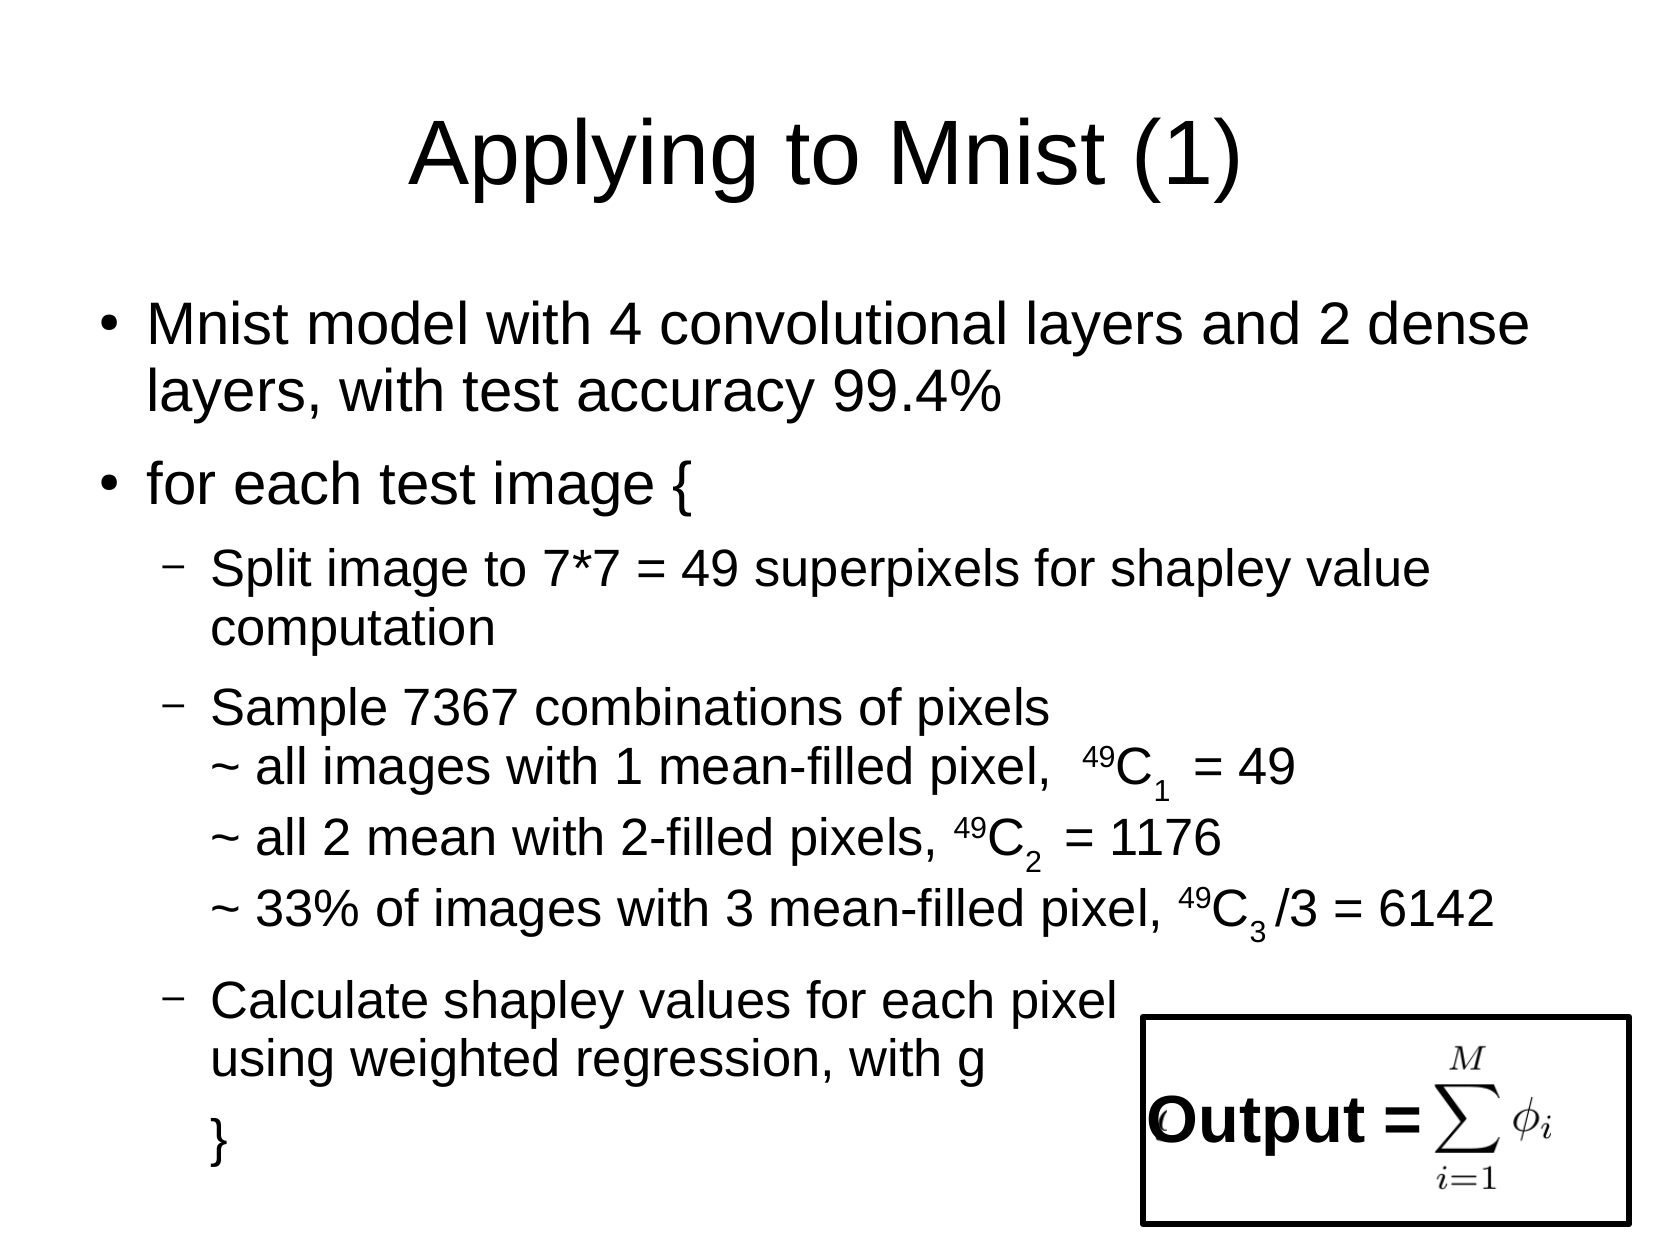

# Applying to Mnist (1)
Mnist model with 4 convolutional layers and 2 dense layers, with test accuracy 99.4%
for each test image {
Split image to 7*7 = 49 superpixels for shapley value computation
Sample 7367 combinations of pixels
~ all images with 1 mean-filled pixel, 49C1 = 49
~ all 2 mean with 2-filled pixels, 49C2 = 1176
~ 33% of images with 3 mean-filled pixel, 49C3 /3 = 6142
Calculate shapley values for each pixel
using weighted regression, with g
}
Output =